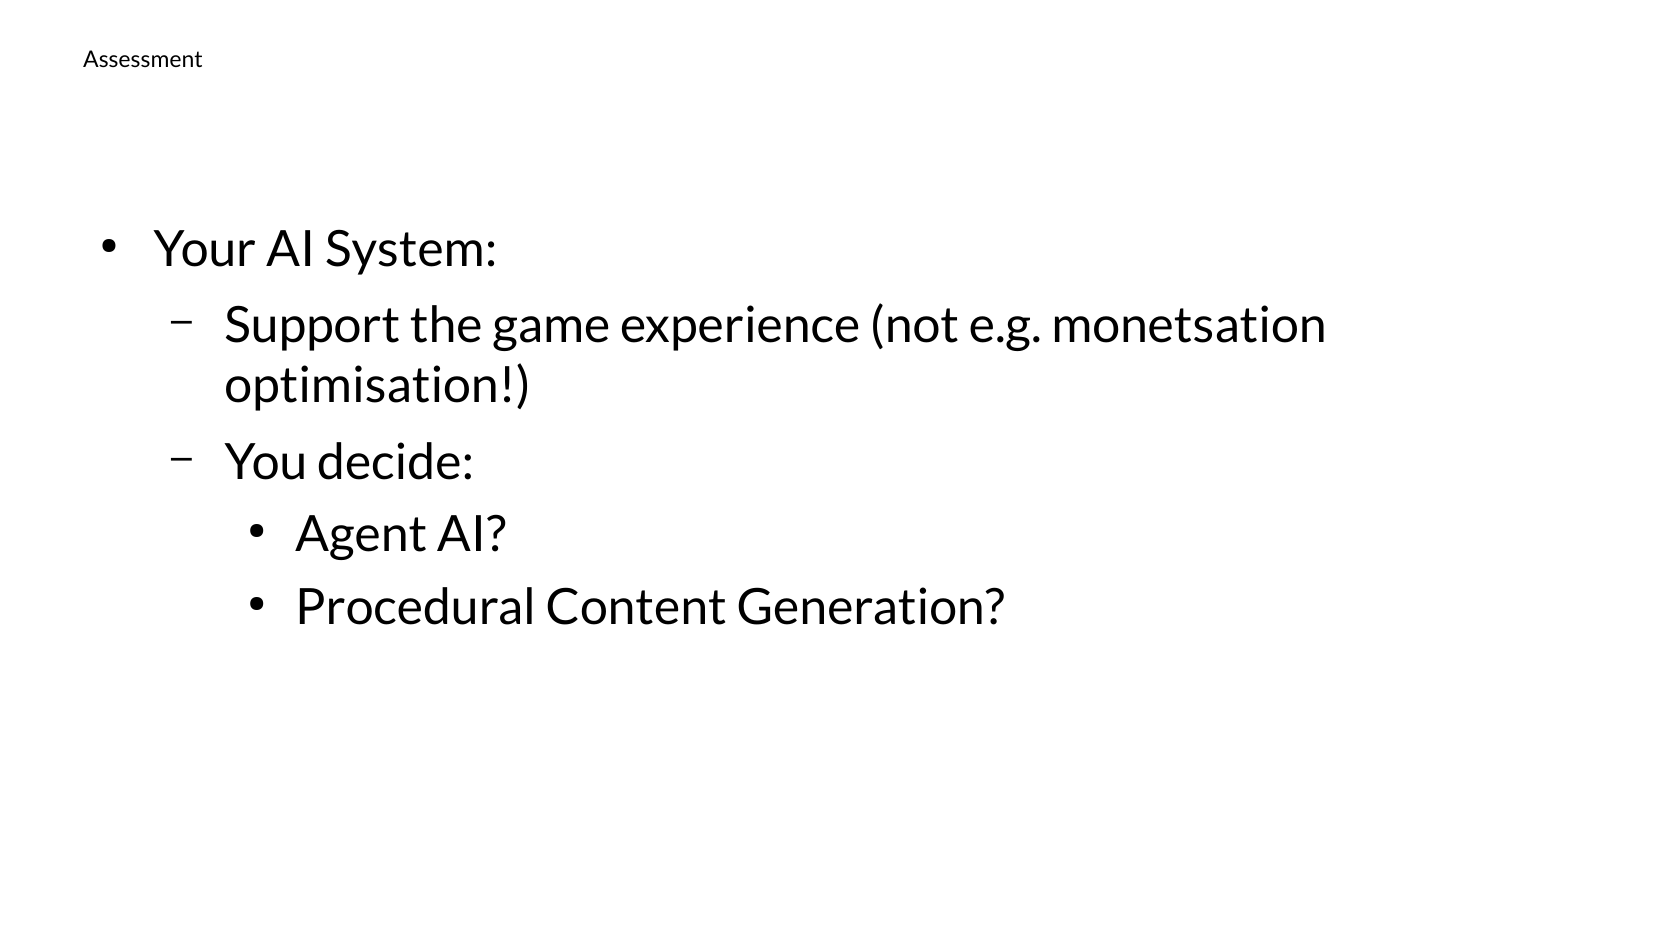

# Assessment
Your AI System:
Support the game experience (not e.g. monetsation optimisation!)
You decide:
Agent AI?
Procedural Content Generation?